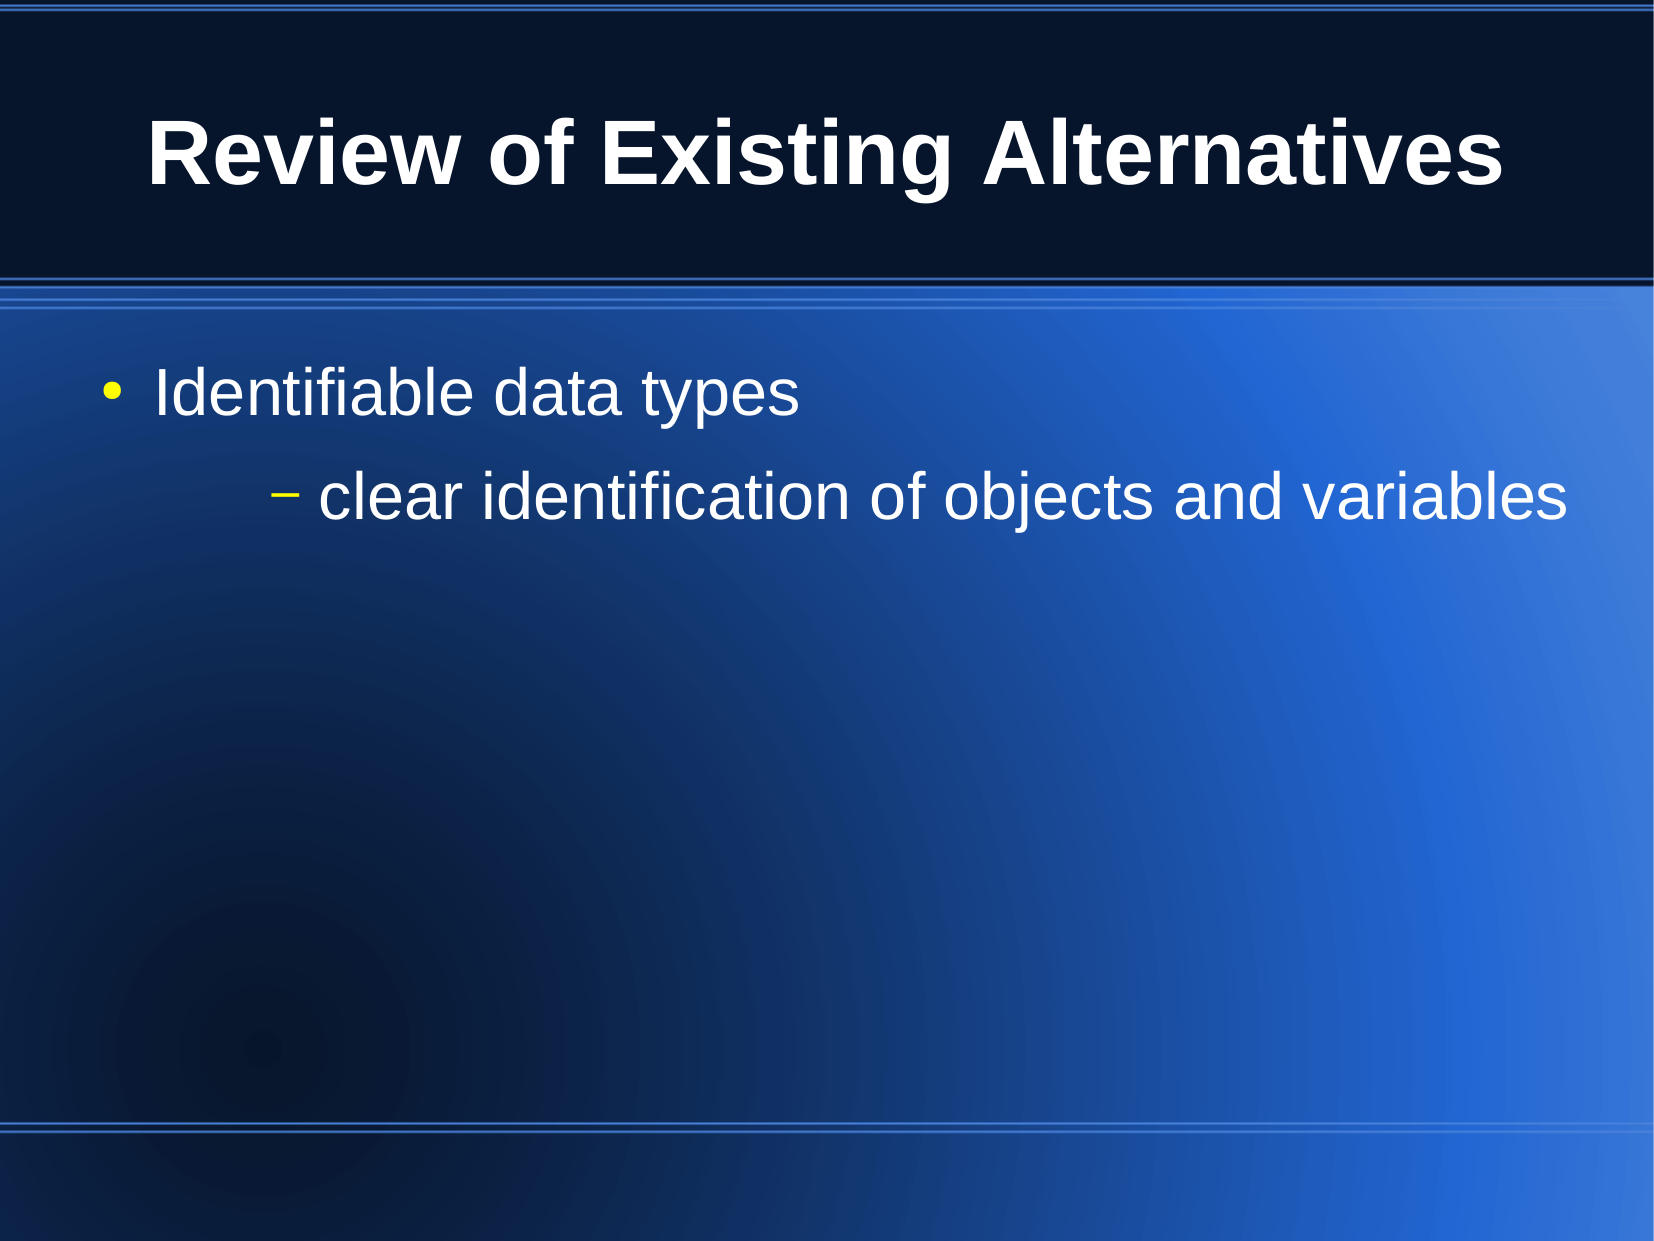

# Review of Existing Alternatives
Identifiable data types
clear identification of objects and variables